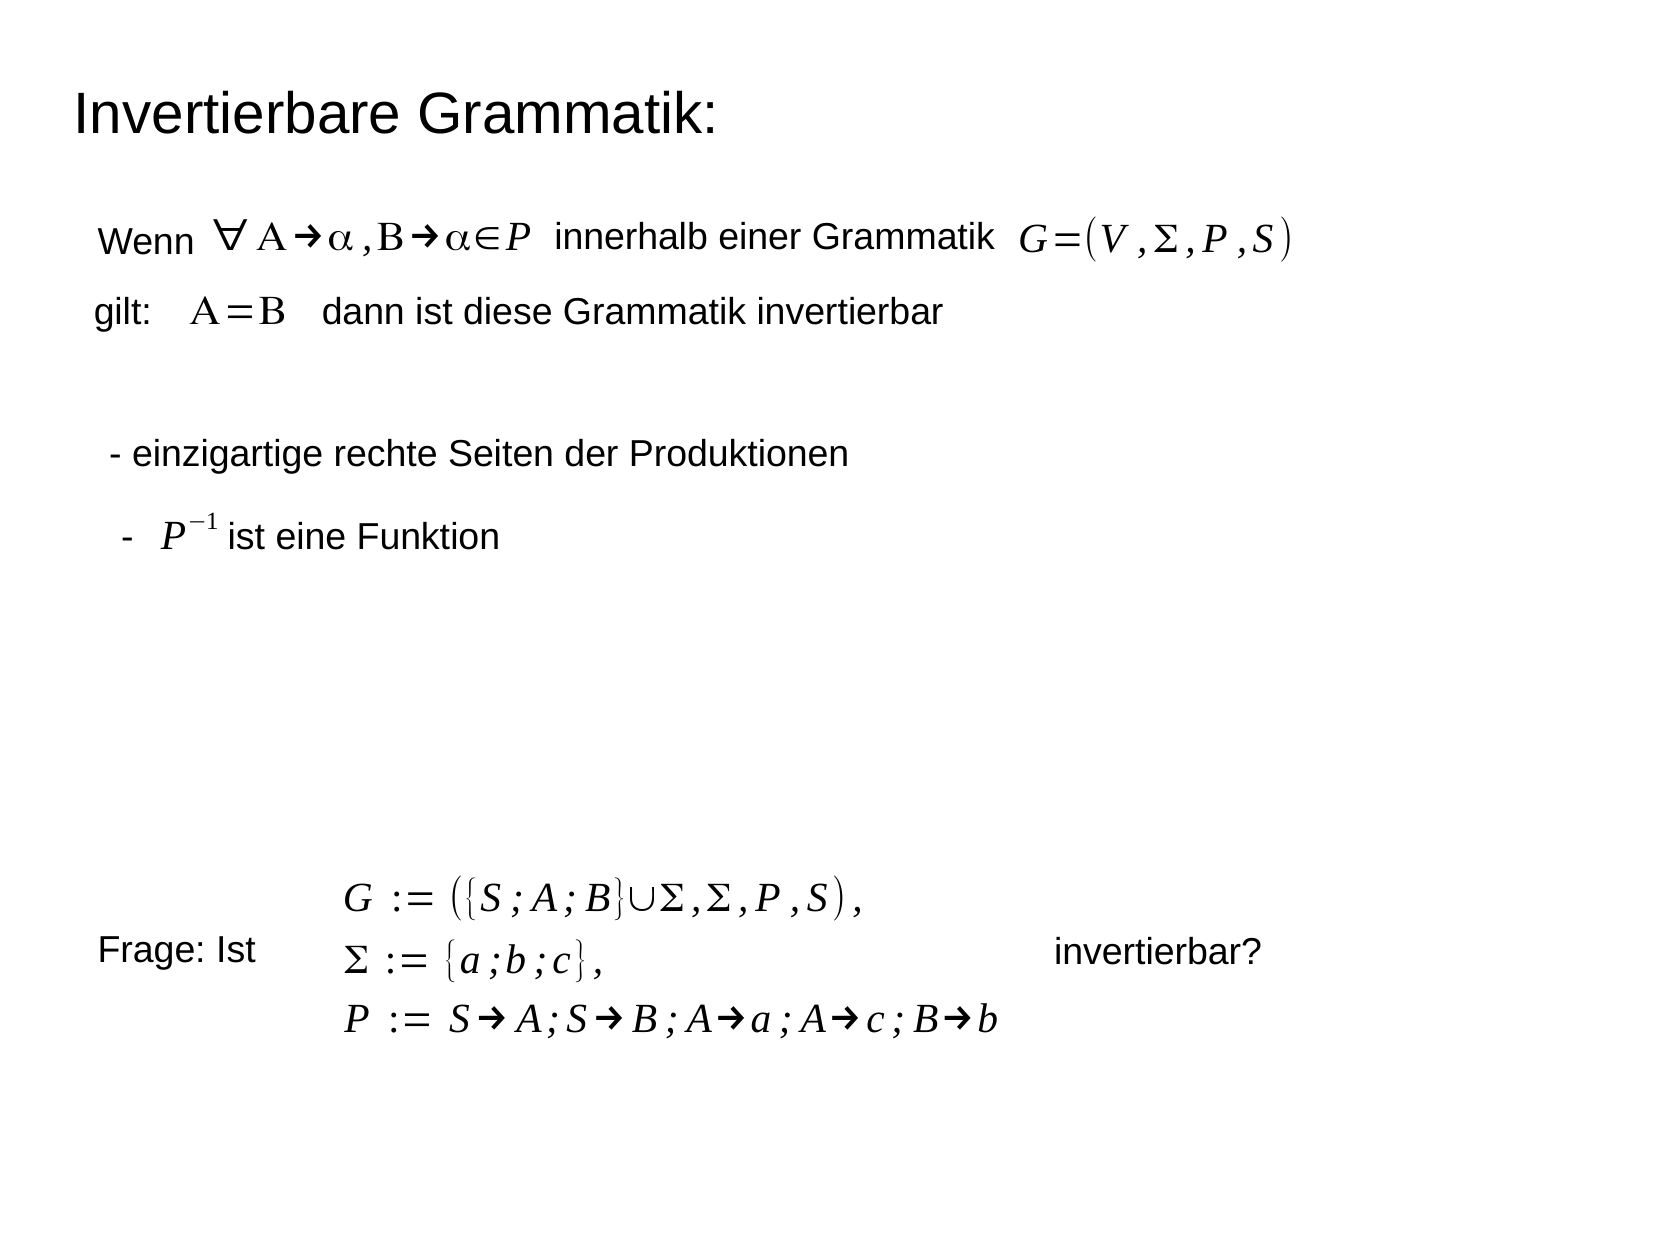

Invertierbare Grammatik:
innerhalb einer Grammatik
Wenn
gilt:
dann ist diese Grammatik invertierbar
- einzigartige rechte Seiten der Produktionen
- ist eine Funktion
Frage: Ist
invertierbar?